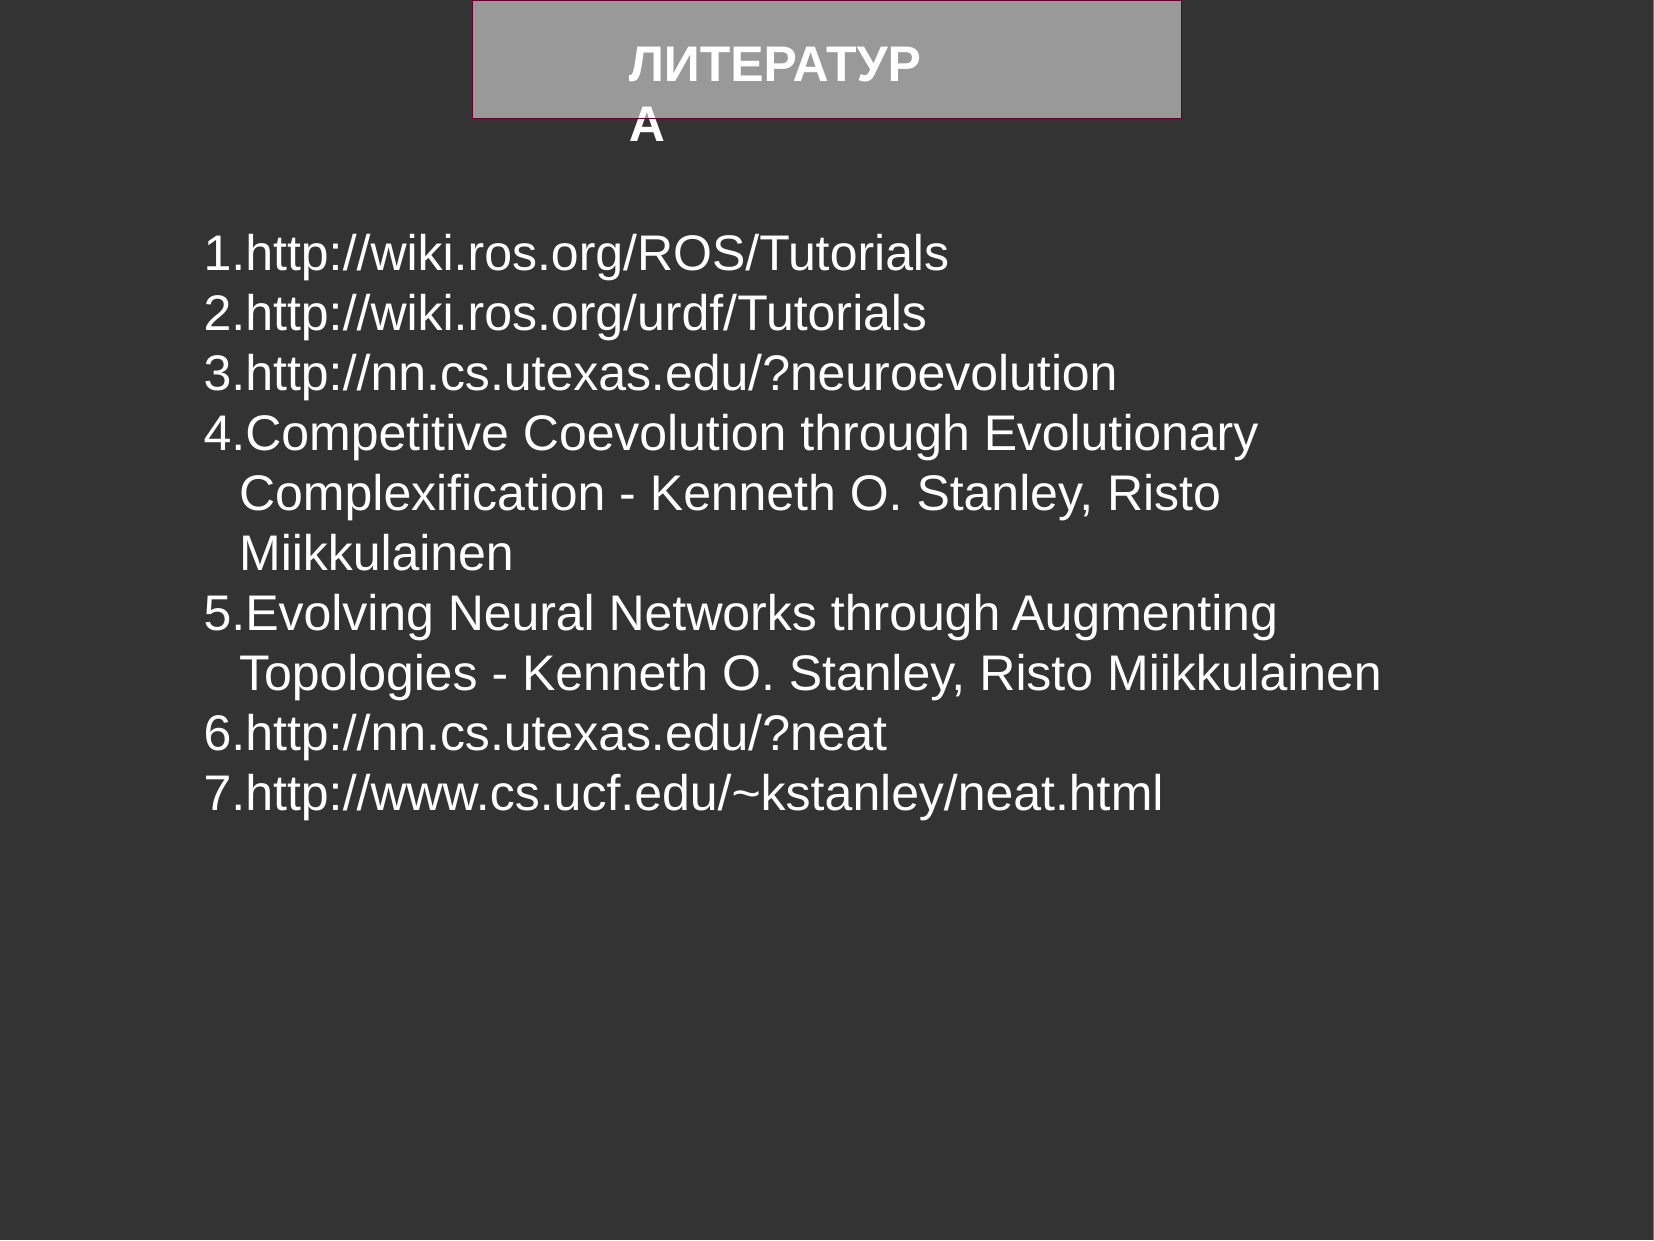

ЛИТЕРАТУРА
http://wiki.ros.org/ROS/Tutorials
http://wiki.ros.org/urdf/Tutorials
http://nn.cs.utexas.edu/?neuroevolution
Competitive Coevolution through Evolutionary Complexification - Kenneth O. Stanley, Risto Miikkulainen
Evolving Neural Networks through Augmenting Topologies - Kenneth O. Stanley, Risto Miikkulainen
http://nn.cs.utexas.edu/?neat
http://www.cs.ucf.edu/~kstanley/neat.html